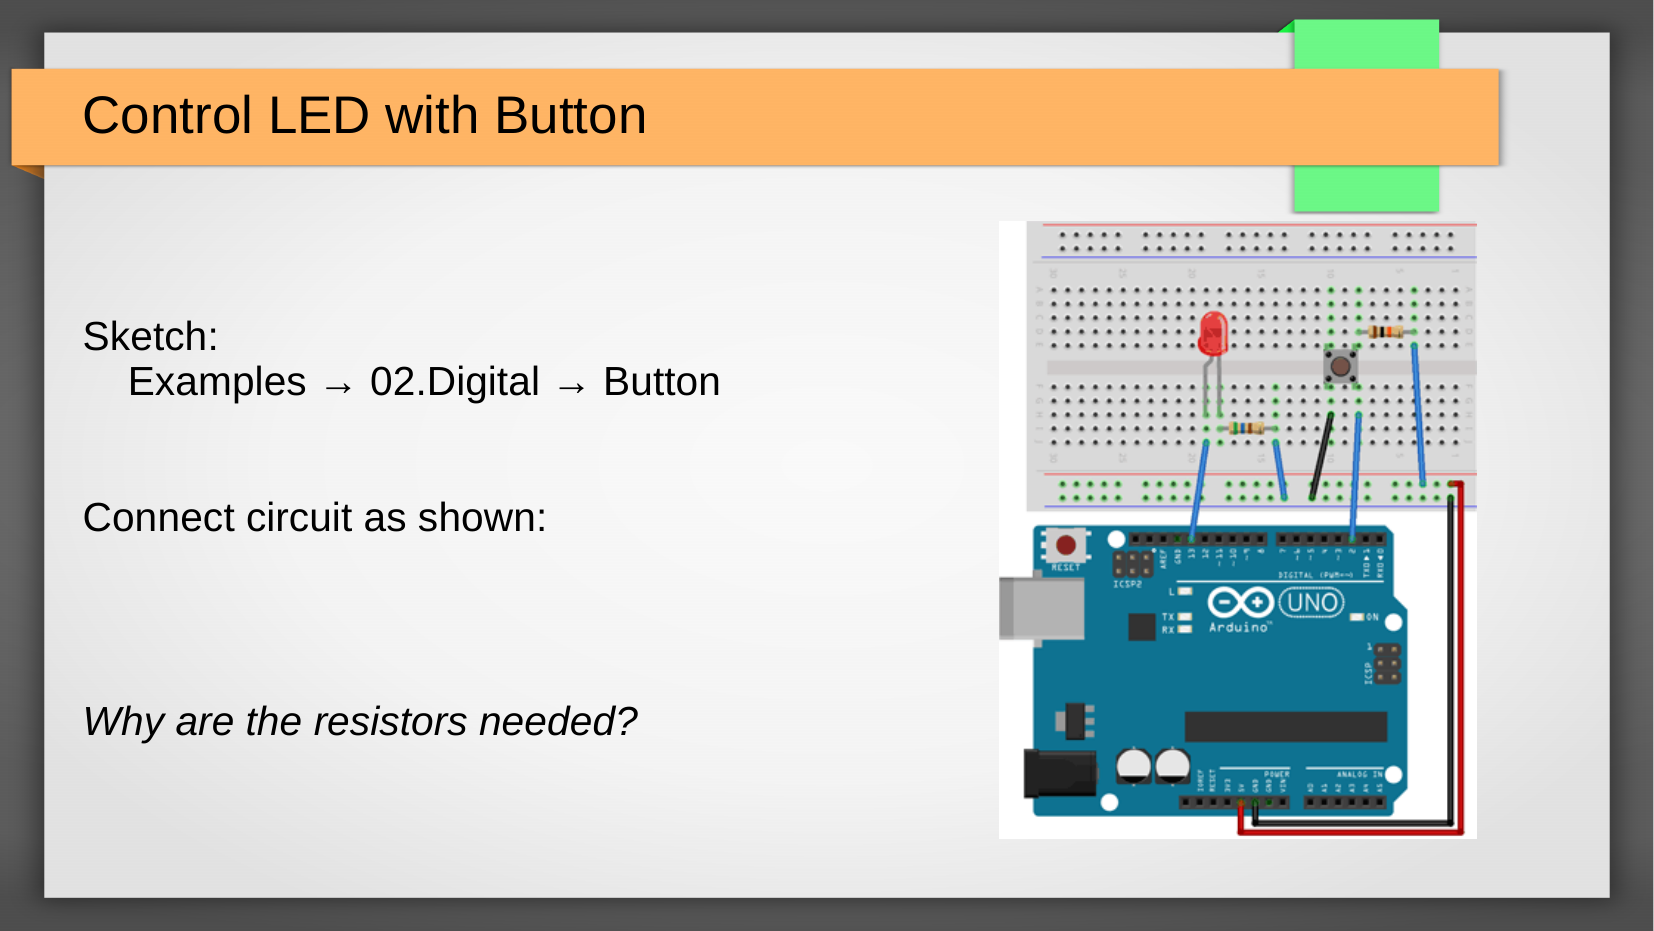

# Control LED with Button
Sketch:
 Examples → 02.Digital → Button
Connect circuit as shown:
Why are the resistors needed?